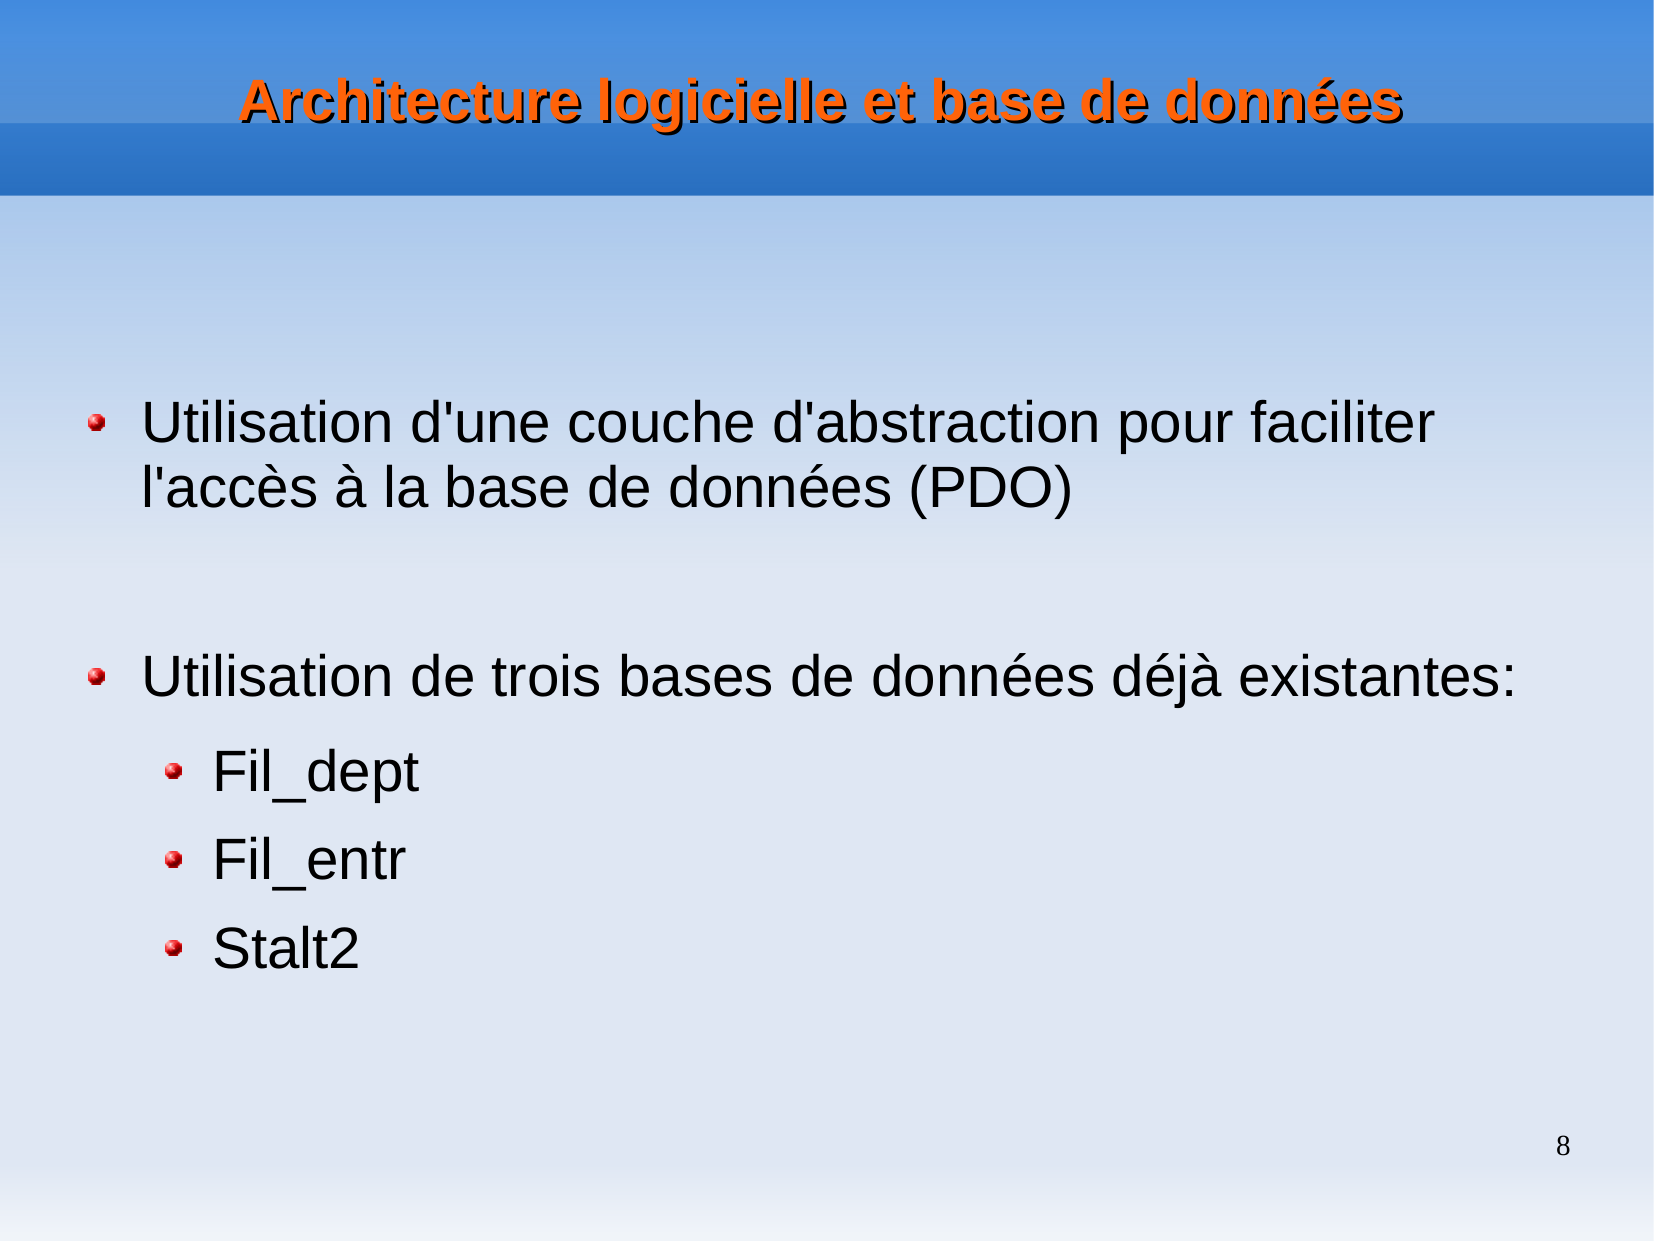

Architecture logicielle et base de données
# Utilisation d'une couche d'abstraction pour faciliter l'accès à la base de données (PDO)
Utilisation de trois bases de données déjà existantes:
Fil_dept
Fil_entr
Stalt2
8